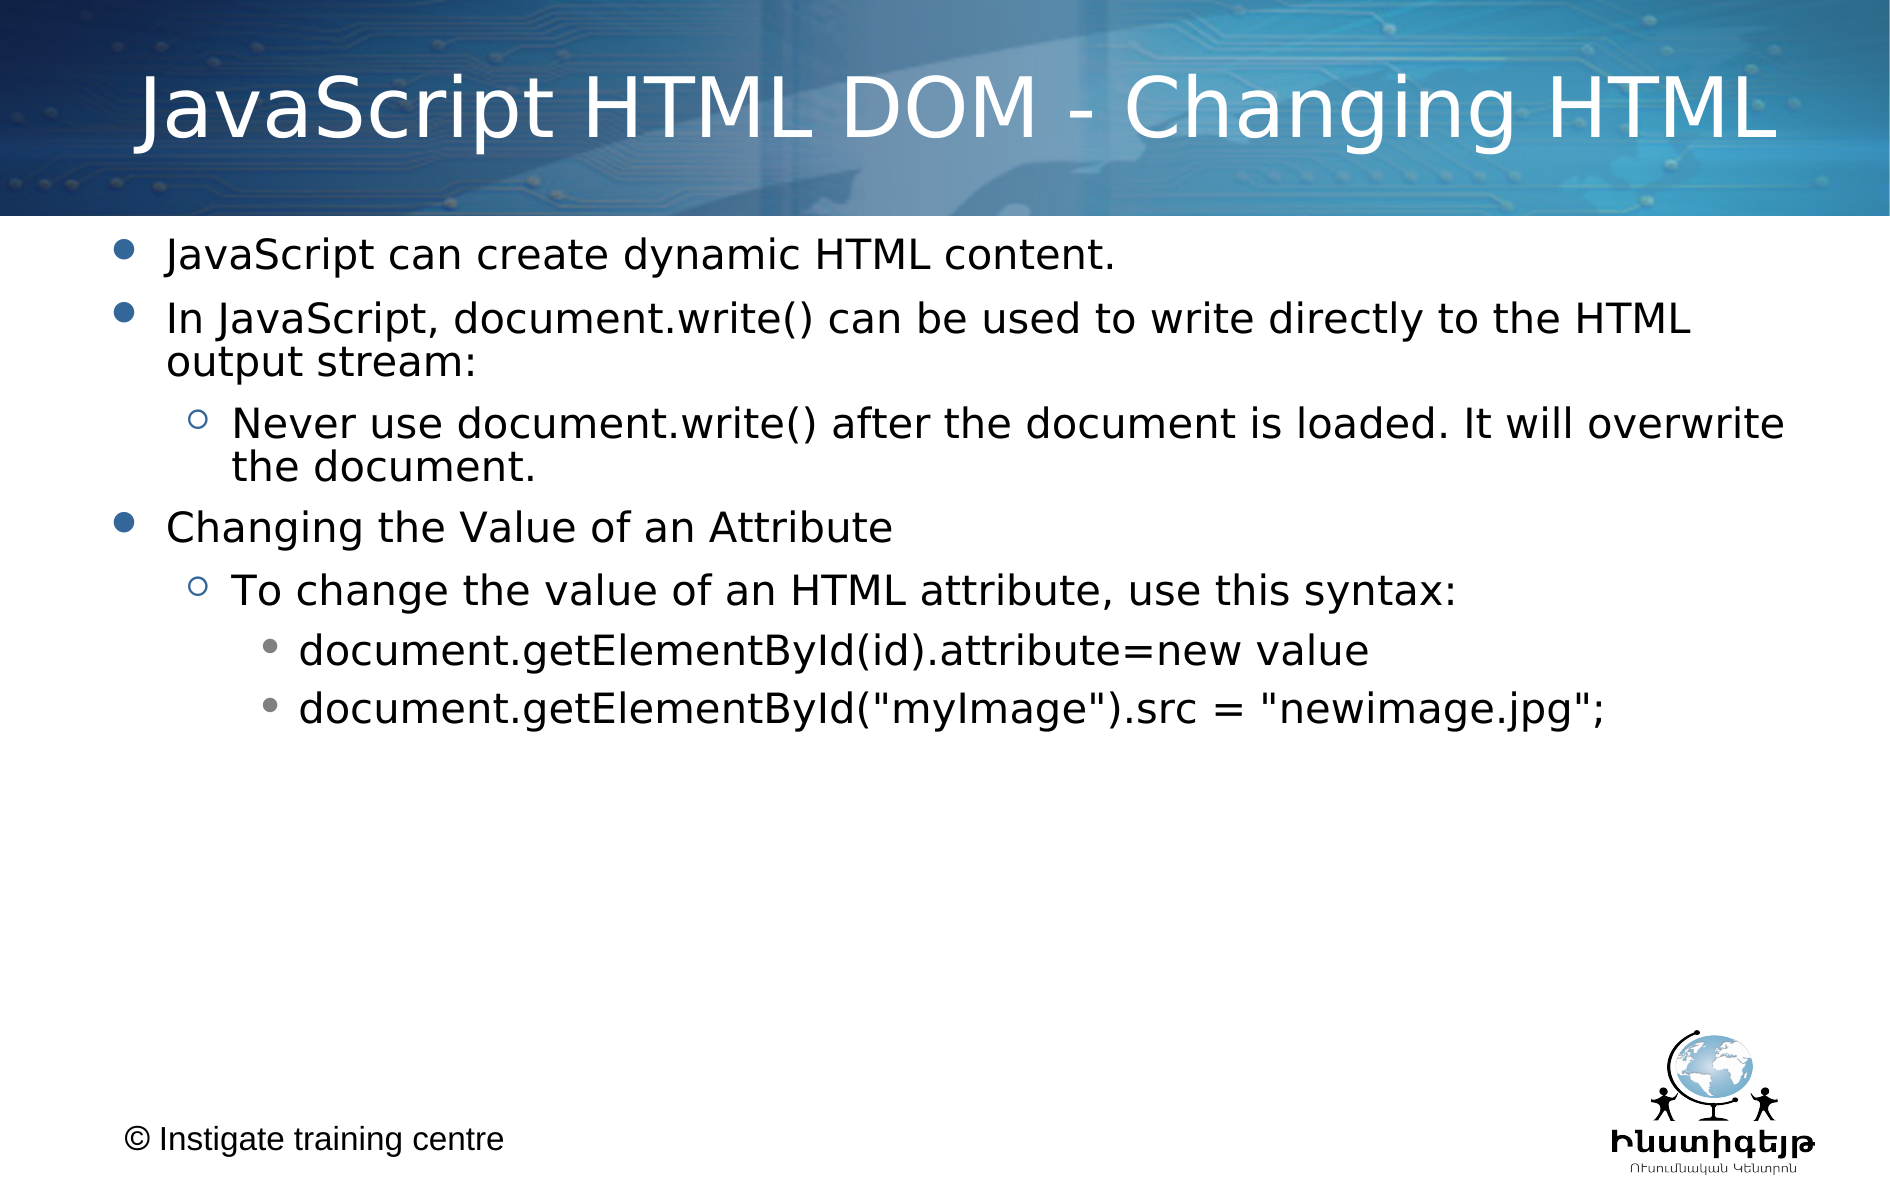

JavaScript HTML DOM - Changing HTML
# JavaScript can create dynamic HTML content.
In JavaScript, document.write() can be used to write directly to the HTML output stream:
Never use document.write() after the document is loaded. It will overwrite the document.
Changing the Value of an Attribute
To change the value of an HTML attribute, use this syntax:
document.getElementById(id).attribute=new value
document.getElementById("myImage").src = "newimage.jpg";